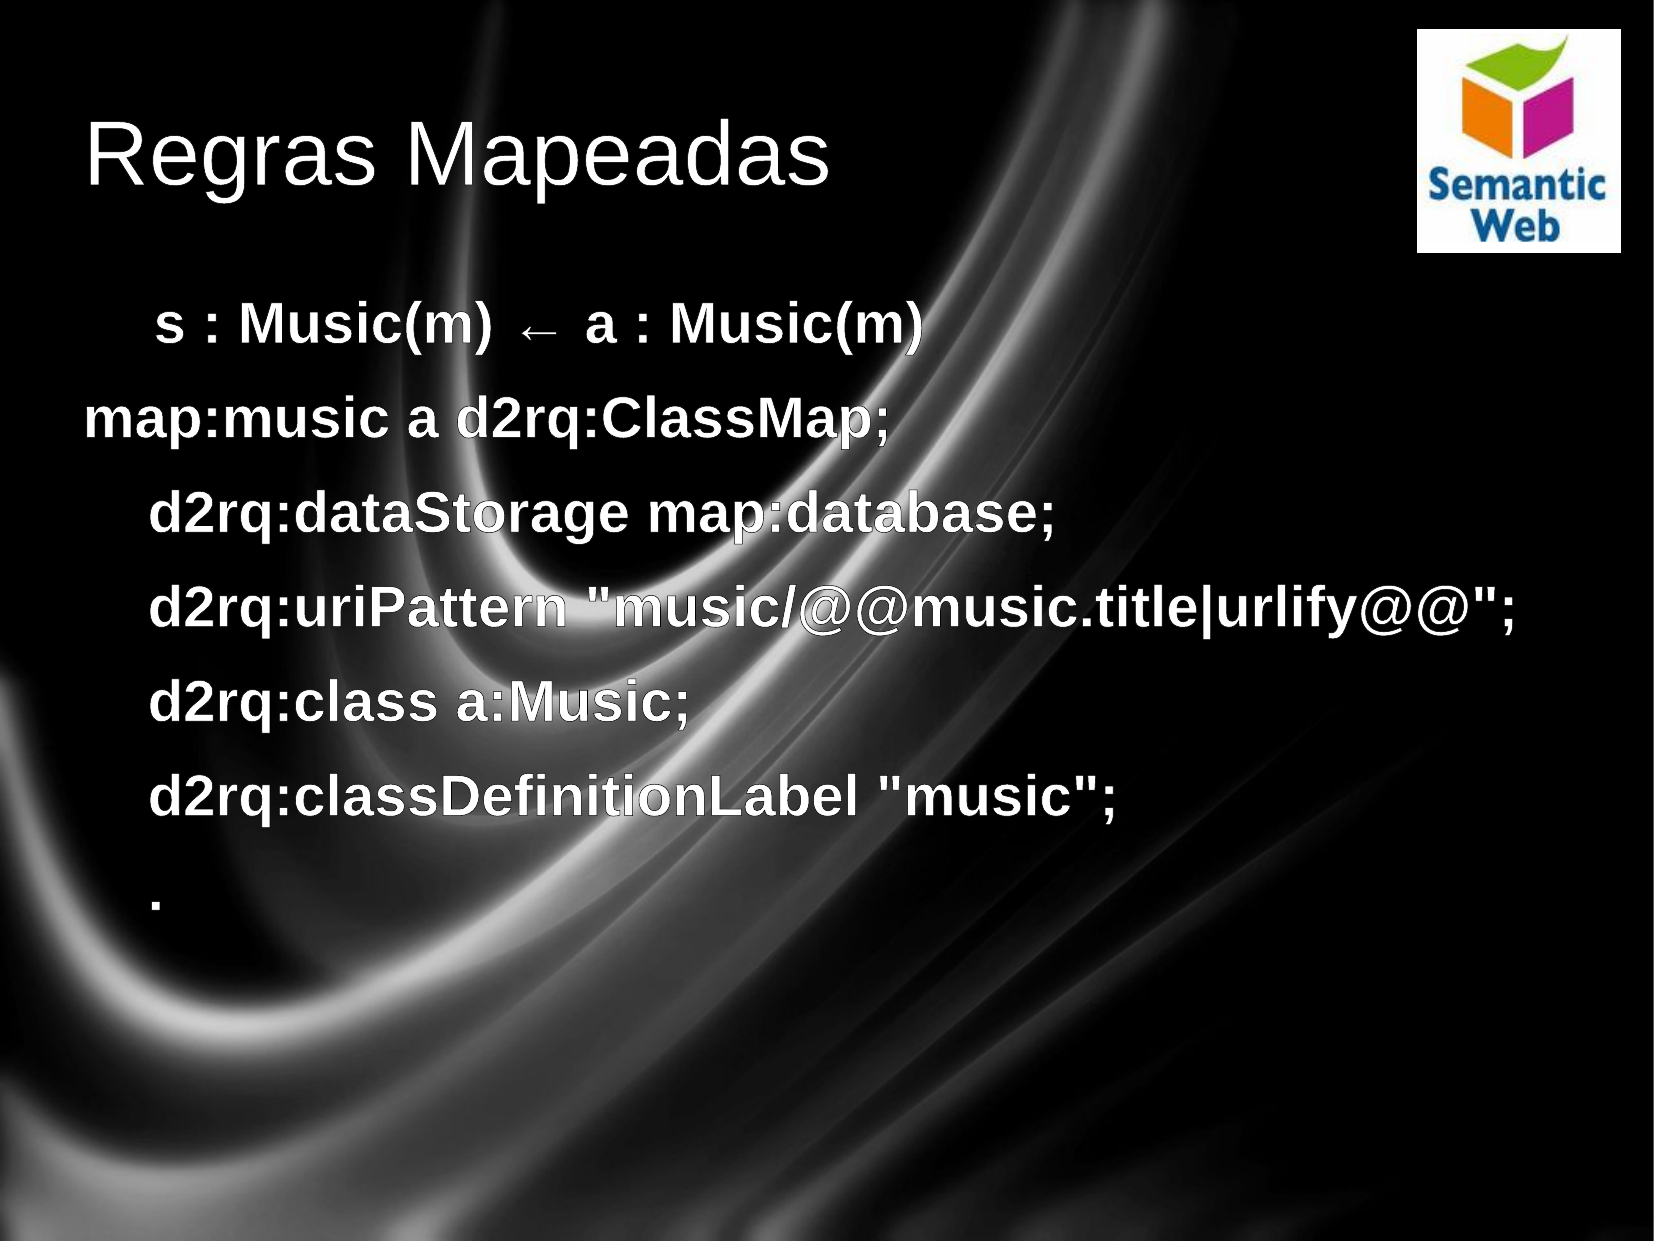

# Regras Mapeadas
s : Music(m) ← a : Music(m)
map:music a d2rq:ClassMap;
 d2rq:dataStorage map:database;
 d2rq:uriPattern "music/@@music.title|urlify@@";
 d2rq:class a:Music;
 d2rq:classDefinitionLabel "music";
 .